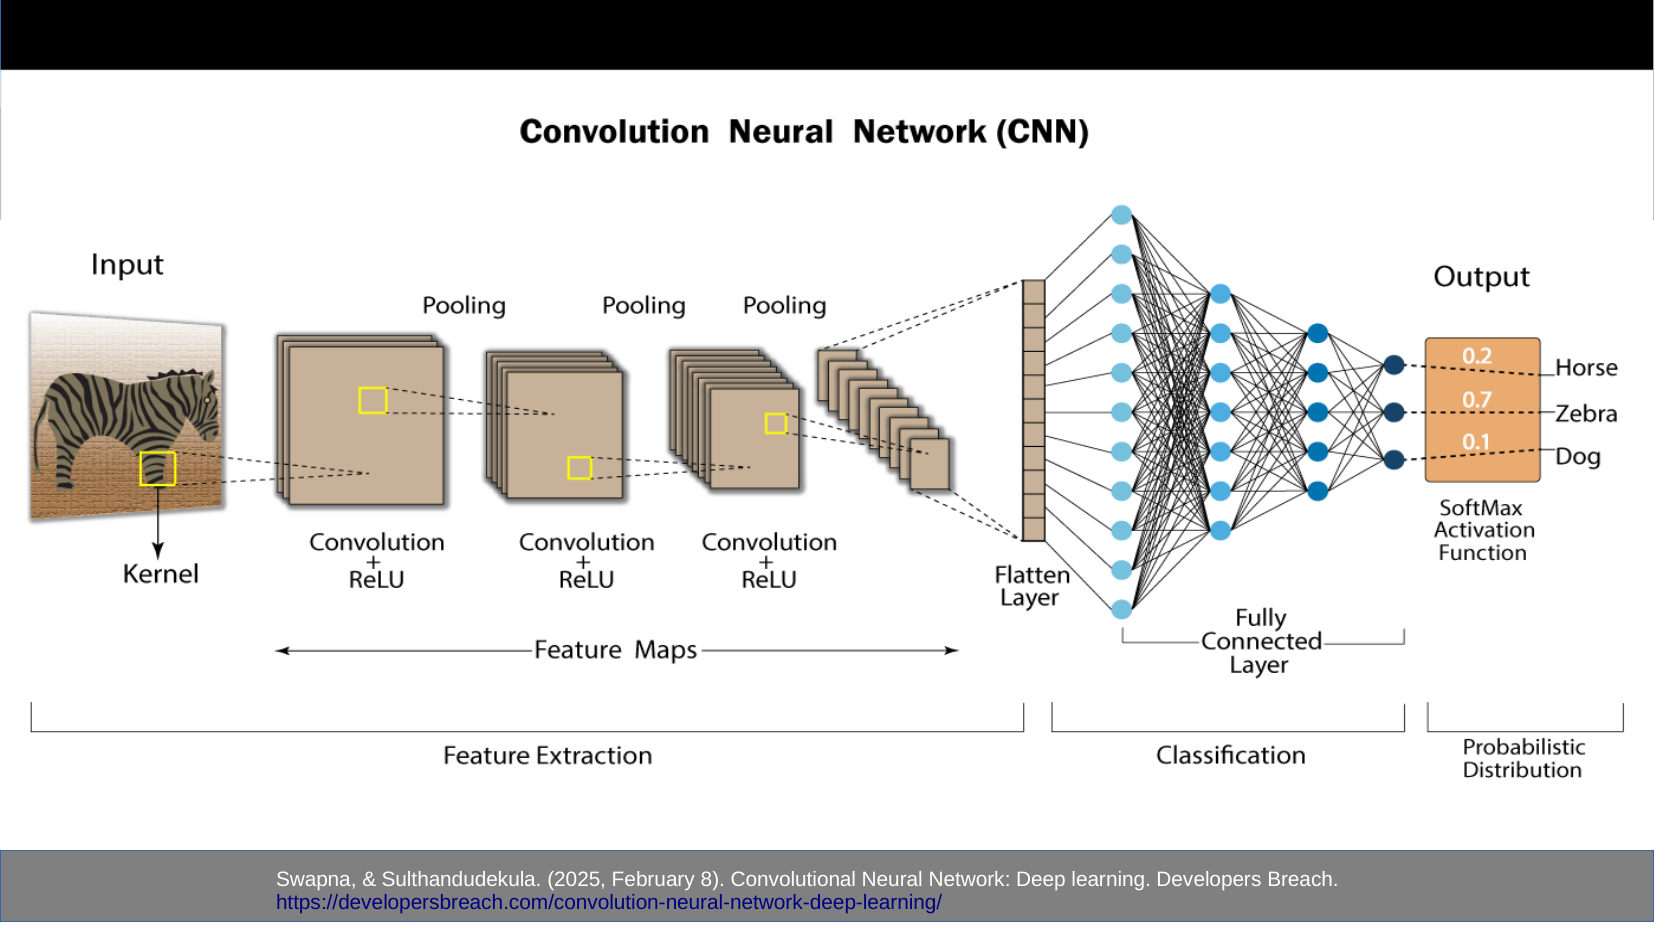

What Is a Neural Network?
#
Swapna, & Sulthandudekula. (2025, February 8). Convolutional Neural Network: Deep learning. Developers Breach. https://developersbreach.com/convolution-neural-network-deep-learning/